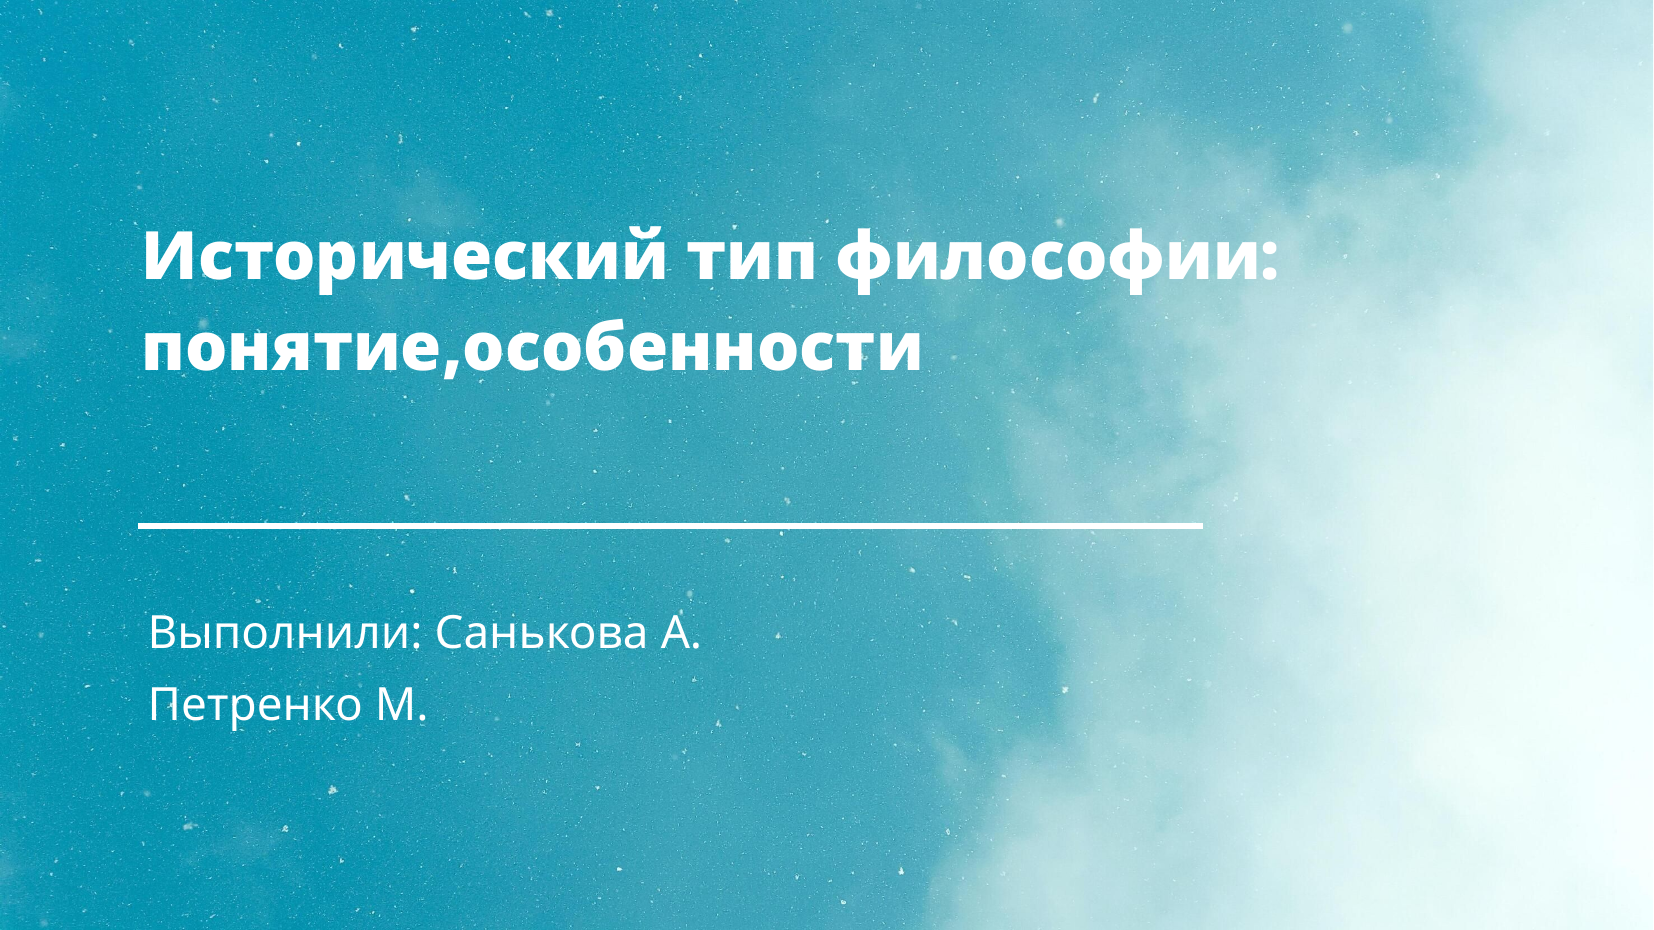

# Исторический тип философии: понятие,особенности
Выполнили: Санькова А.
Петренко М.